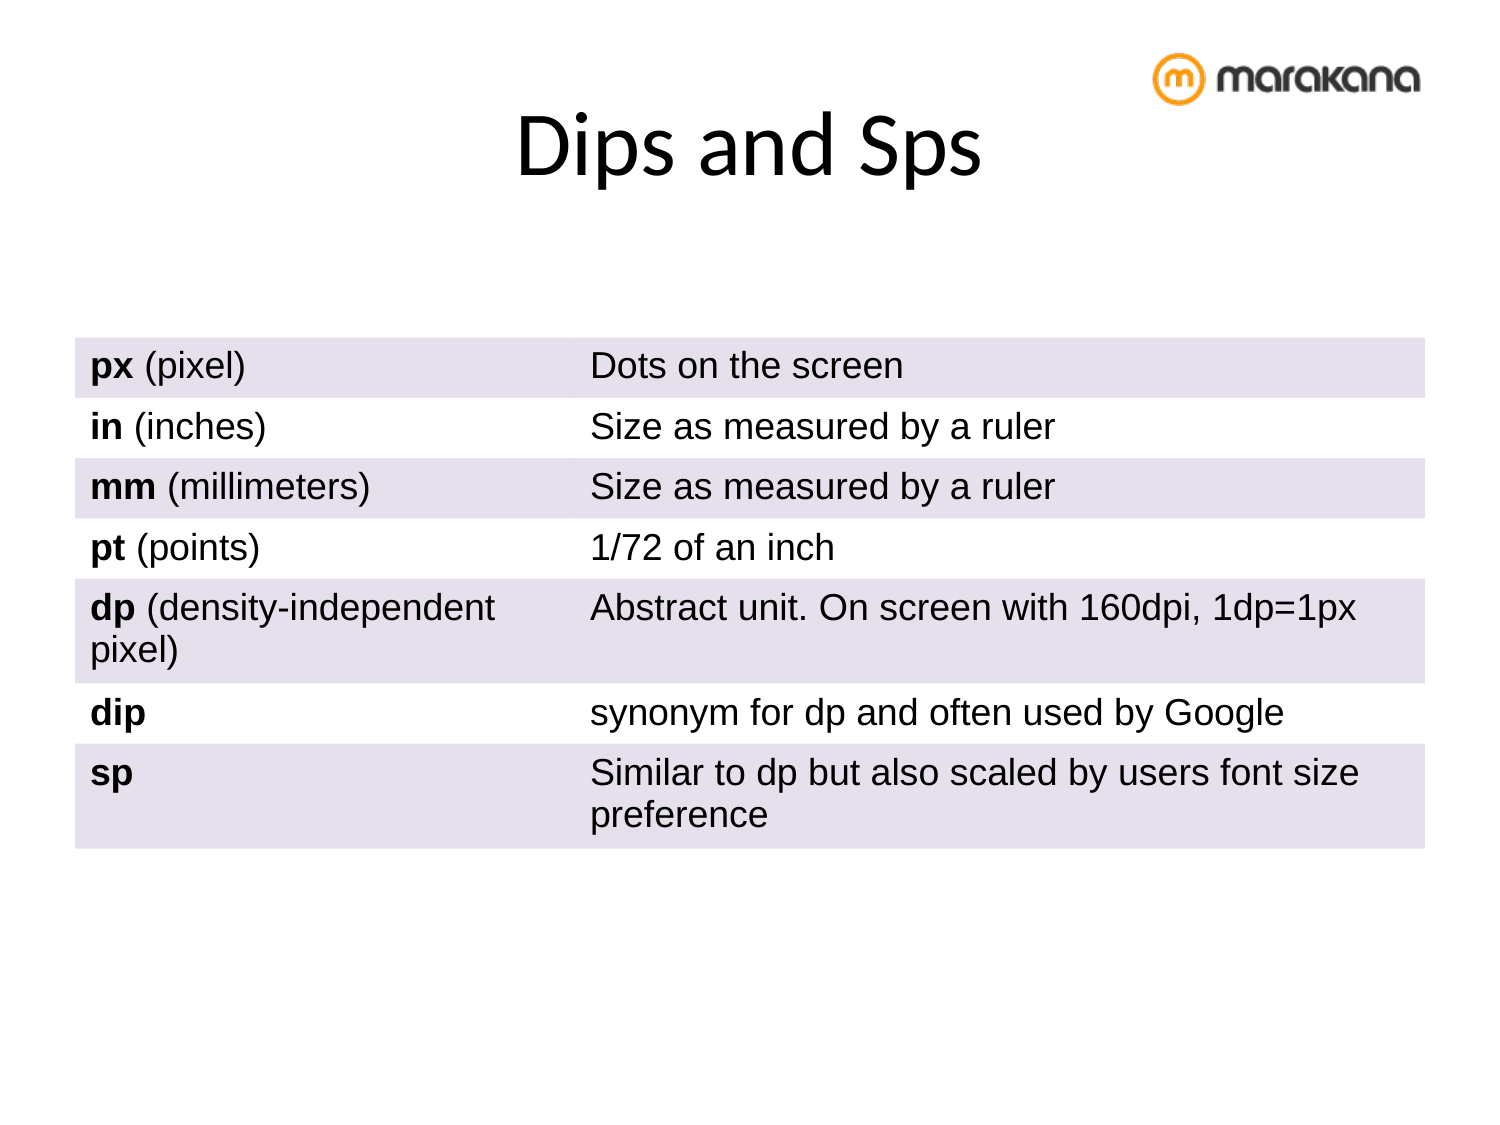

# Dips and Sps
| px (pixel) | Dots on the screen |
| --- | --- |
| in (inches) | Size as measured by a ruler |
| mm (millimeters) | Size as measured by a ruler |
| pt (points) | 1/72 of an inch |
| dp (density-independent pixel) | Abstract unit. On screen with 160dpi, 1dp=1px |
| dip | synonym for dp and often used by Google |
| sp | Similar to dp but also scaled by users font size preference |